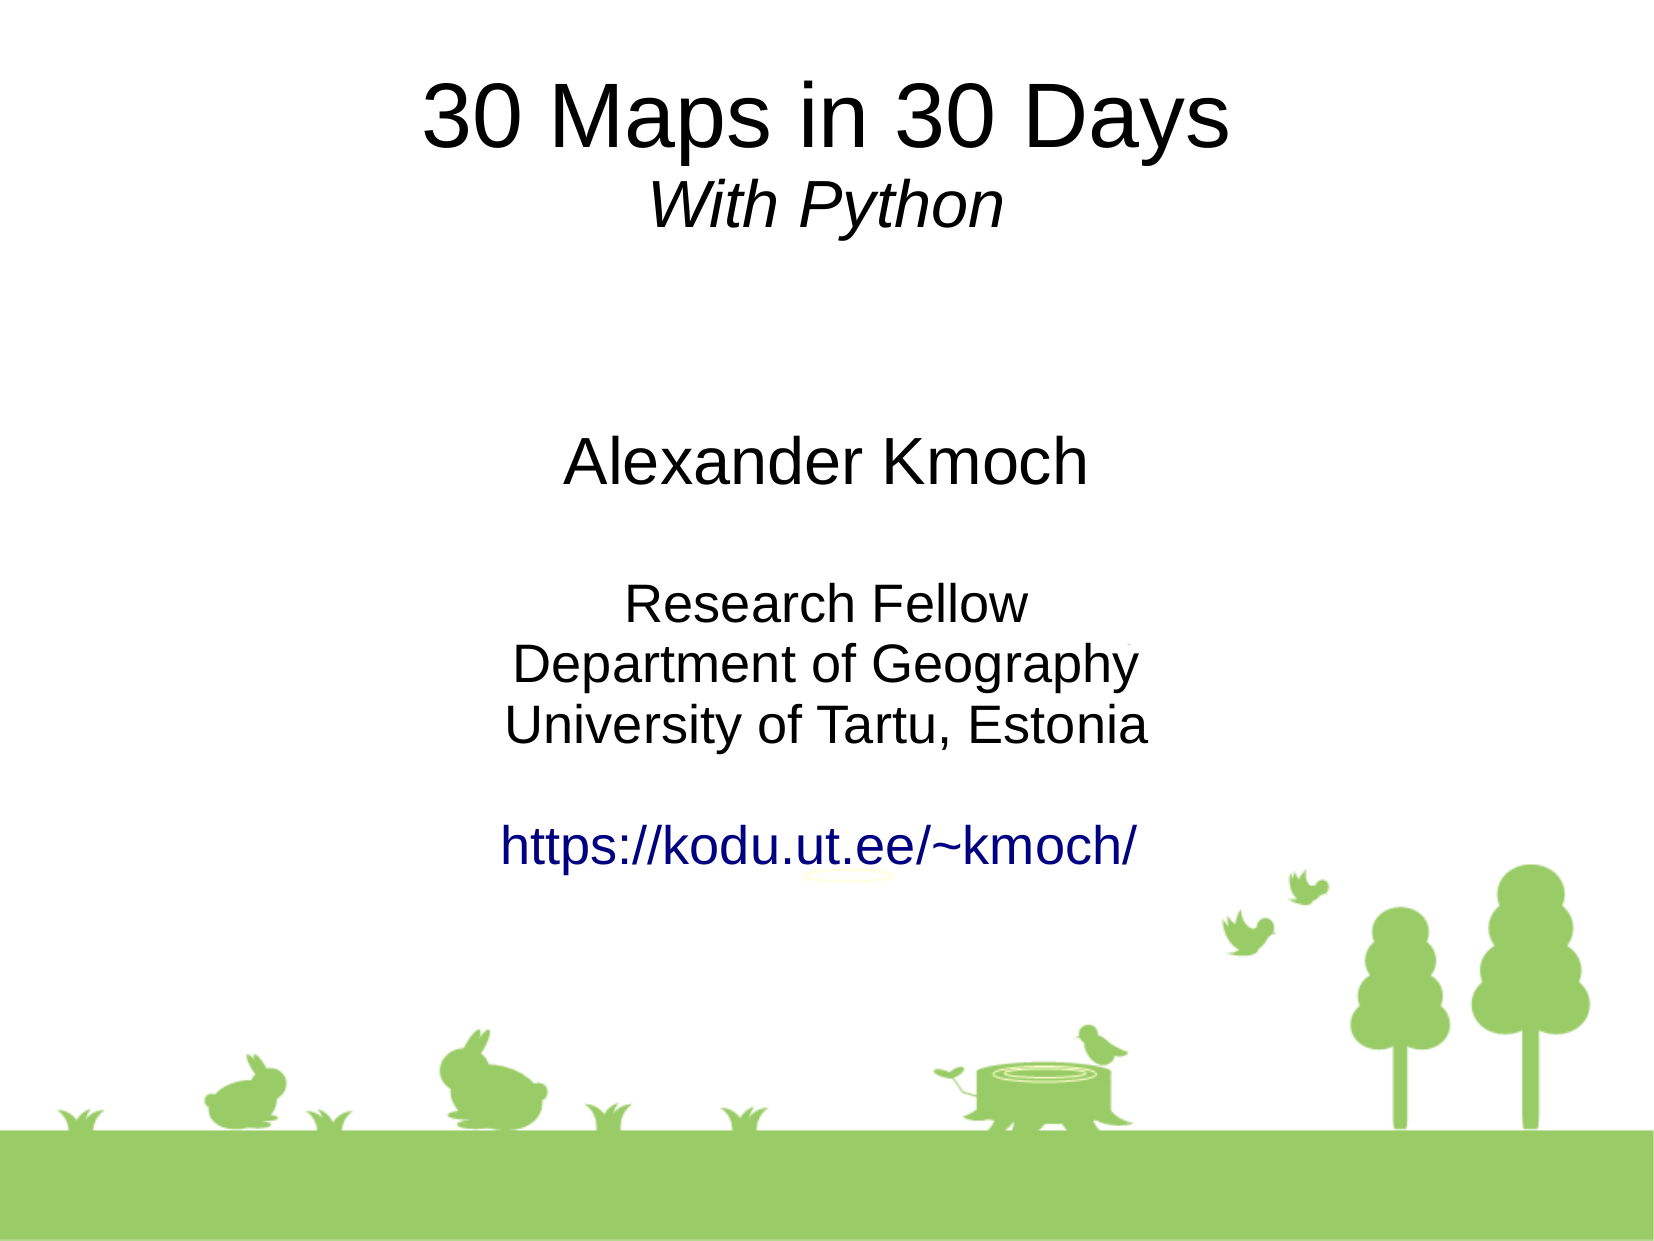

# 30 Maps in 30 Days With Python
Alexander Kmoch
Research Fellow
Department of Geography
University of Tartu, Estonia
https://kodu.ut.ee/~kmoch/